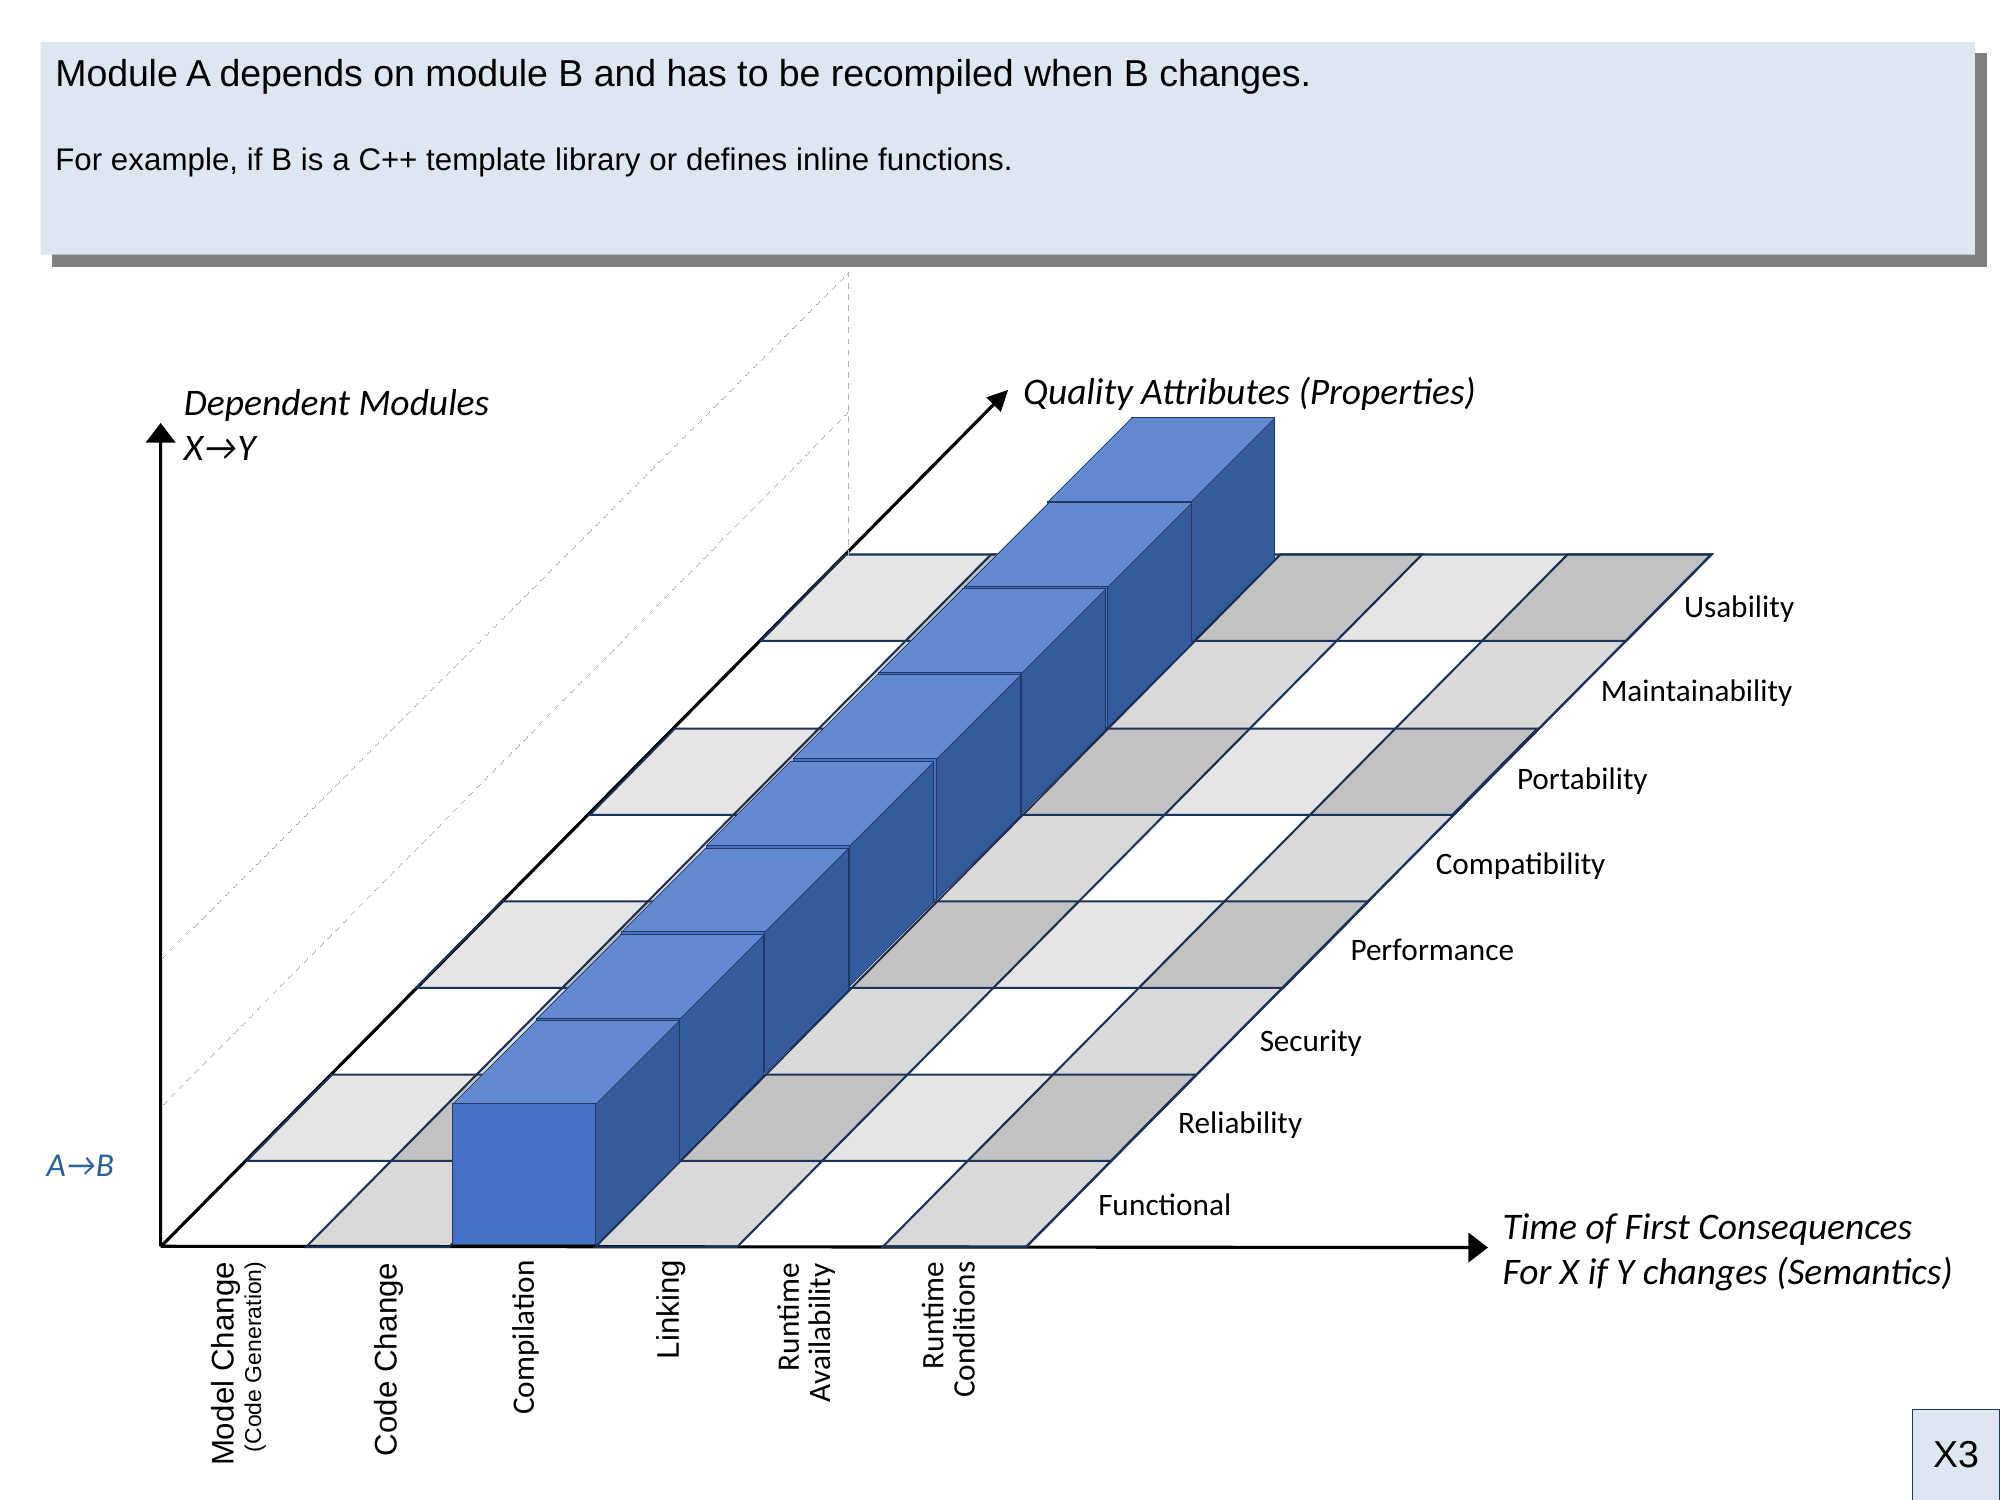

Module A depends on module B and has to be recompiled when B changes.
For example, if B is a C++ template library or defines inline functions.
 Dependent Modules
 X→Y
Quality Attributes (Properties)
Usability
A→B
Maintainability
Portability
Compatibility
 Performance
Security
Reliability
Functional
Time of First Consequences
For X if Y changes (Semantics)
Runtime
Availability
Runtime
Conditions
Model Change
(Code Generation)
Linking
Code Change
Compilation
X3